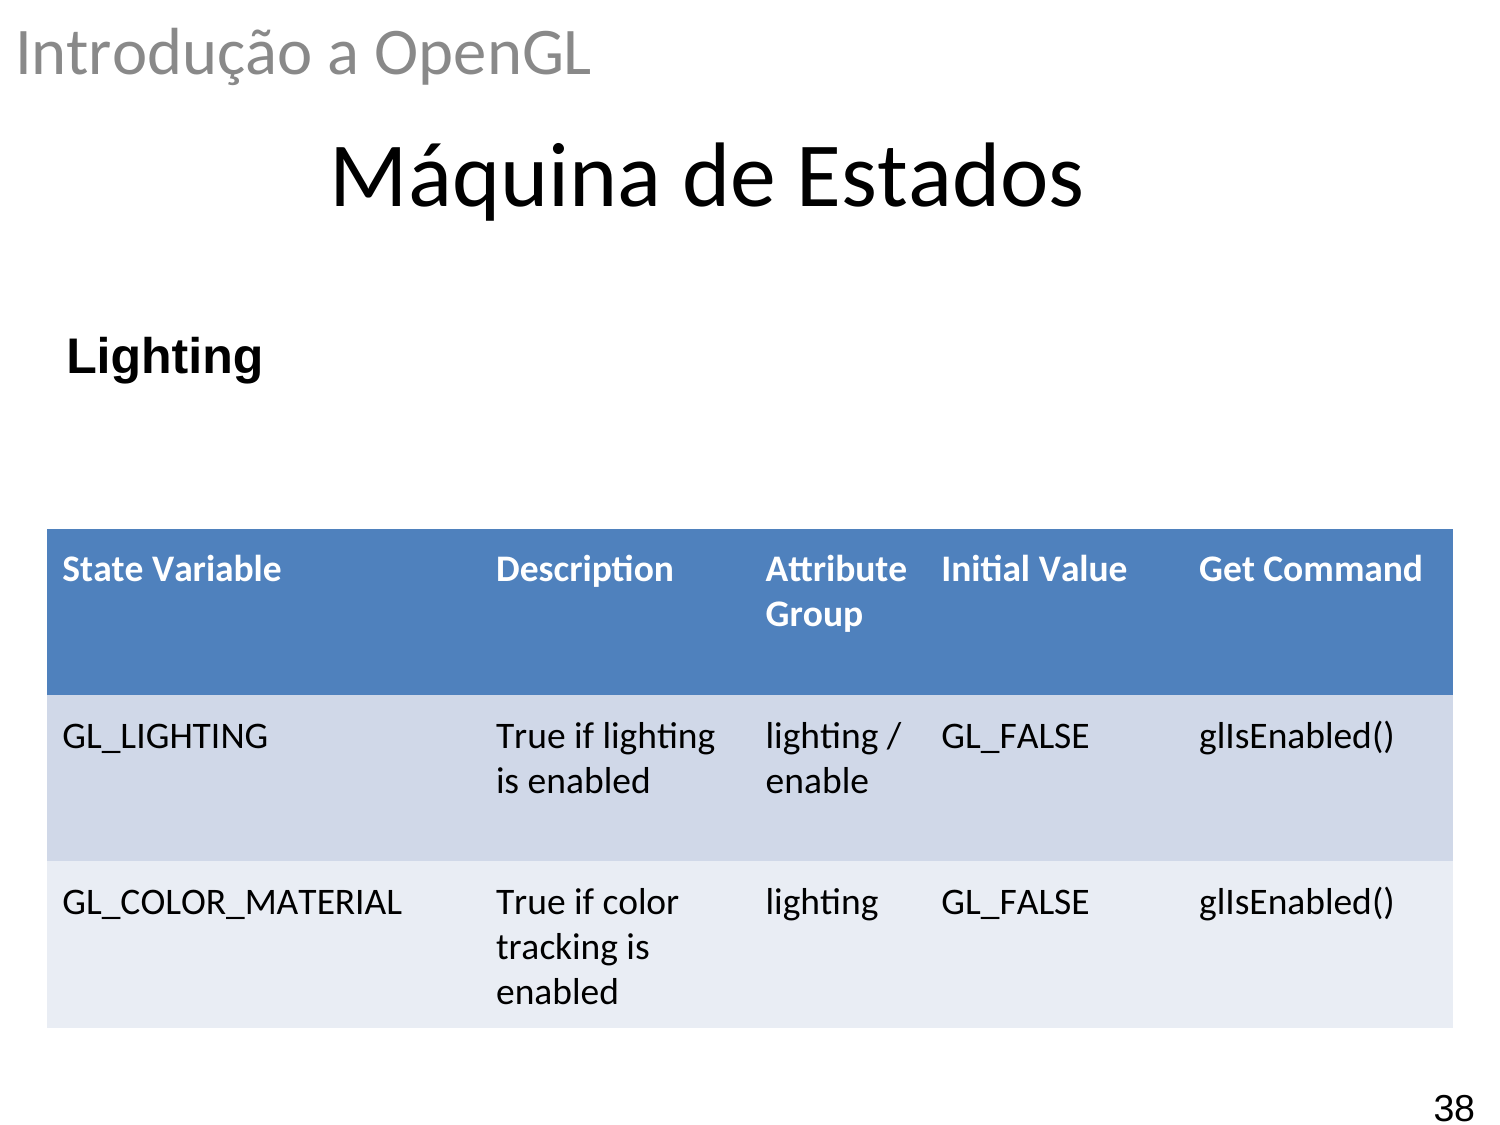

Introdução a OpenGL
# Máquina de Estados
Lighting
| State Variable | Description | Attribute Group | Initial Value | Get Command |
| --- | --- | --- | --- | --- |
| GL\_LIGHTING | True if lighting is enabled | lighting /enable | GL\_FALSE | glIsEnabled() |
| GL\_COLOR\_MATERIAL | True if color tracking is enabled | lighting | GL\_FALSE | glIsEnabled() |
38